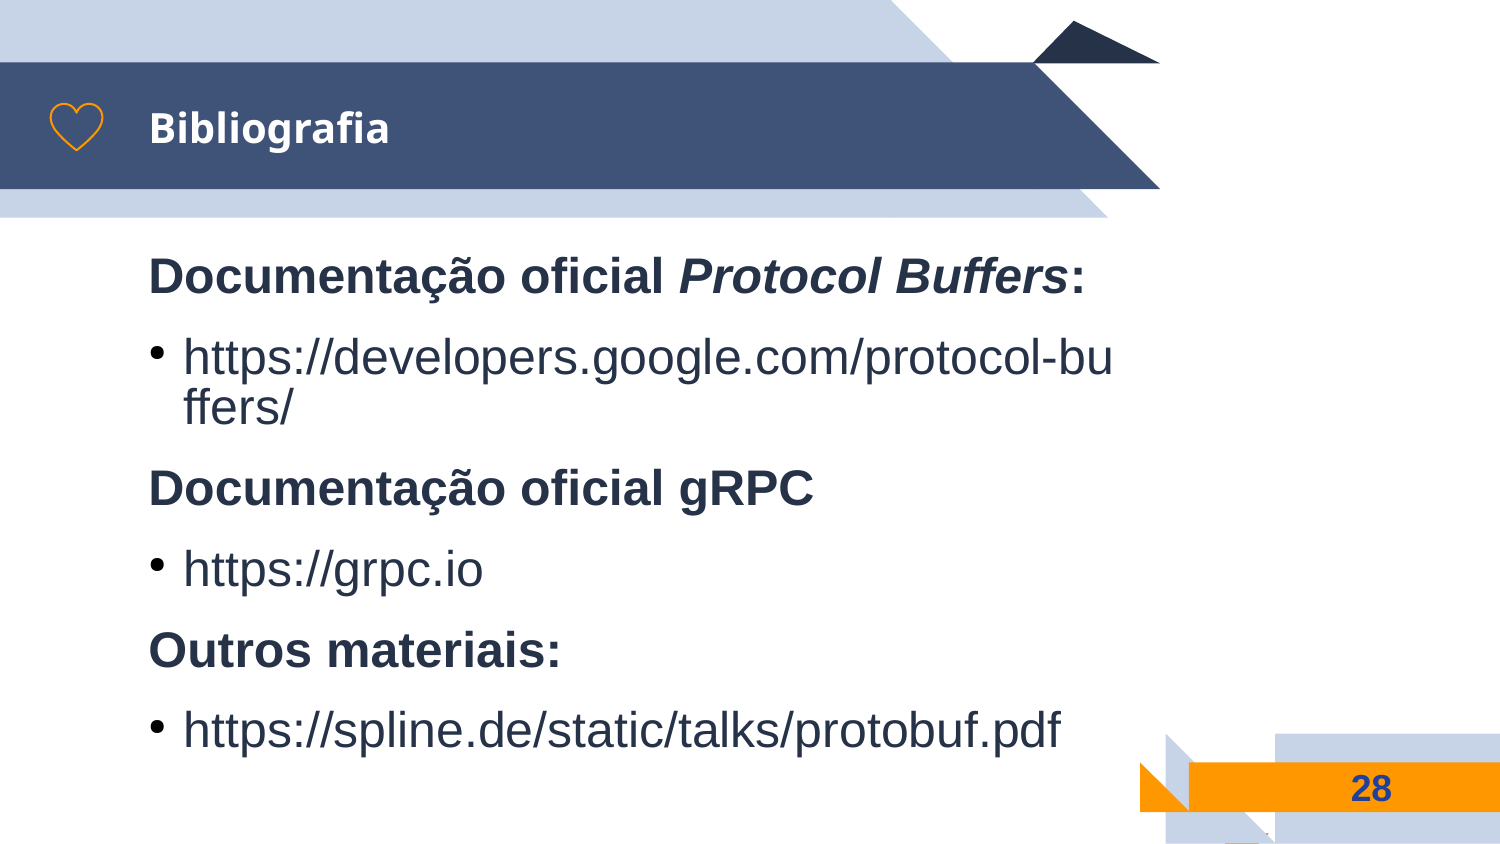

Bibliografia
Documentação oficial Protocol Buffers:
https://developers.google.com/protocol-buffers/
Documentação oficial gRPC
https://grpc.io
Outros materiais:
https://spline.de/static/talks/protobuf.pdf
28